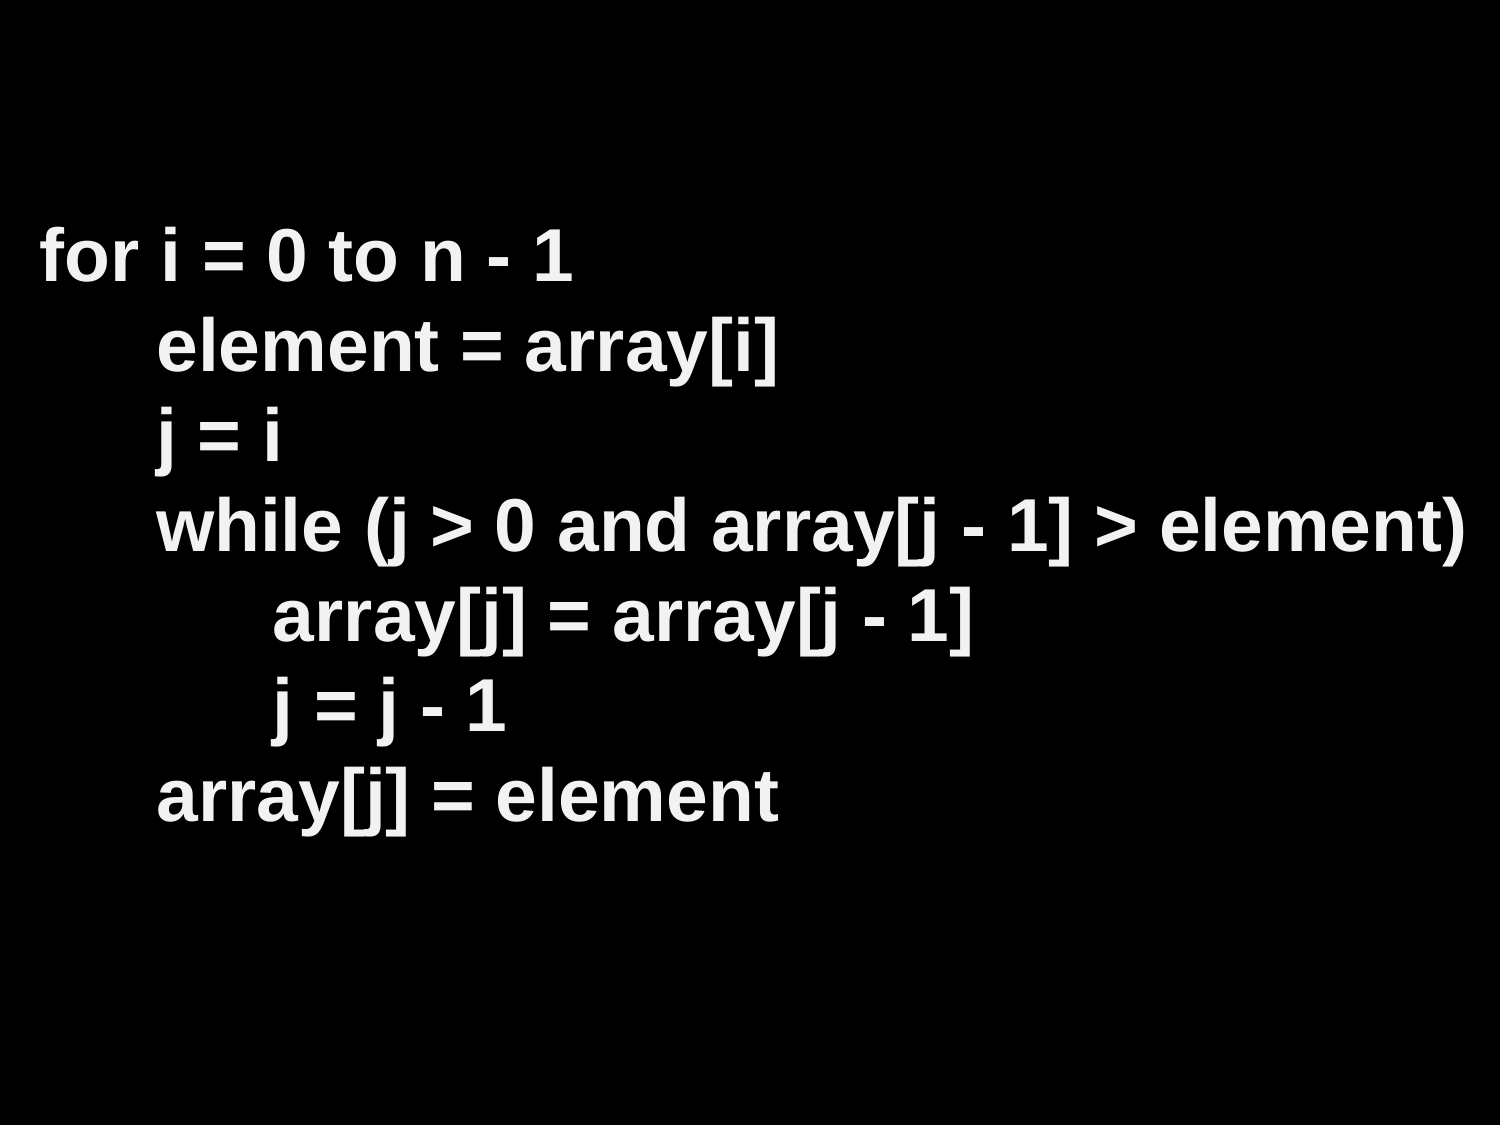

for i = 0 to n - 1
	 element = array[i]
	 j = i
	 while (j > 0 and array[j - 1] > element)
		 array[j] = array[j - 1]
		 j = j - 1
	 array[j] = element